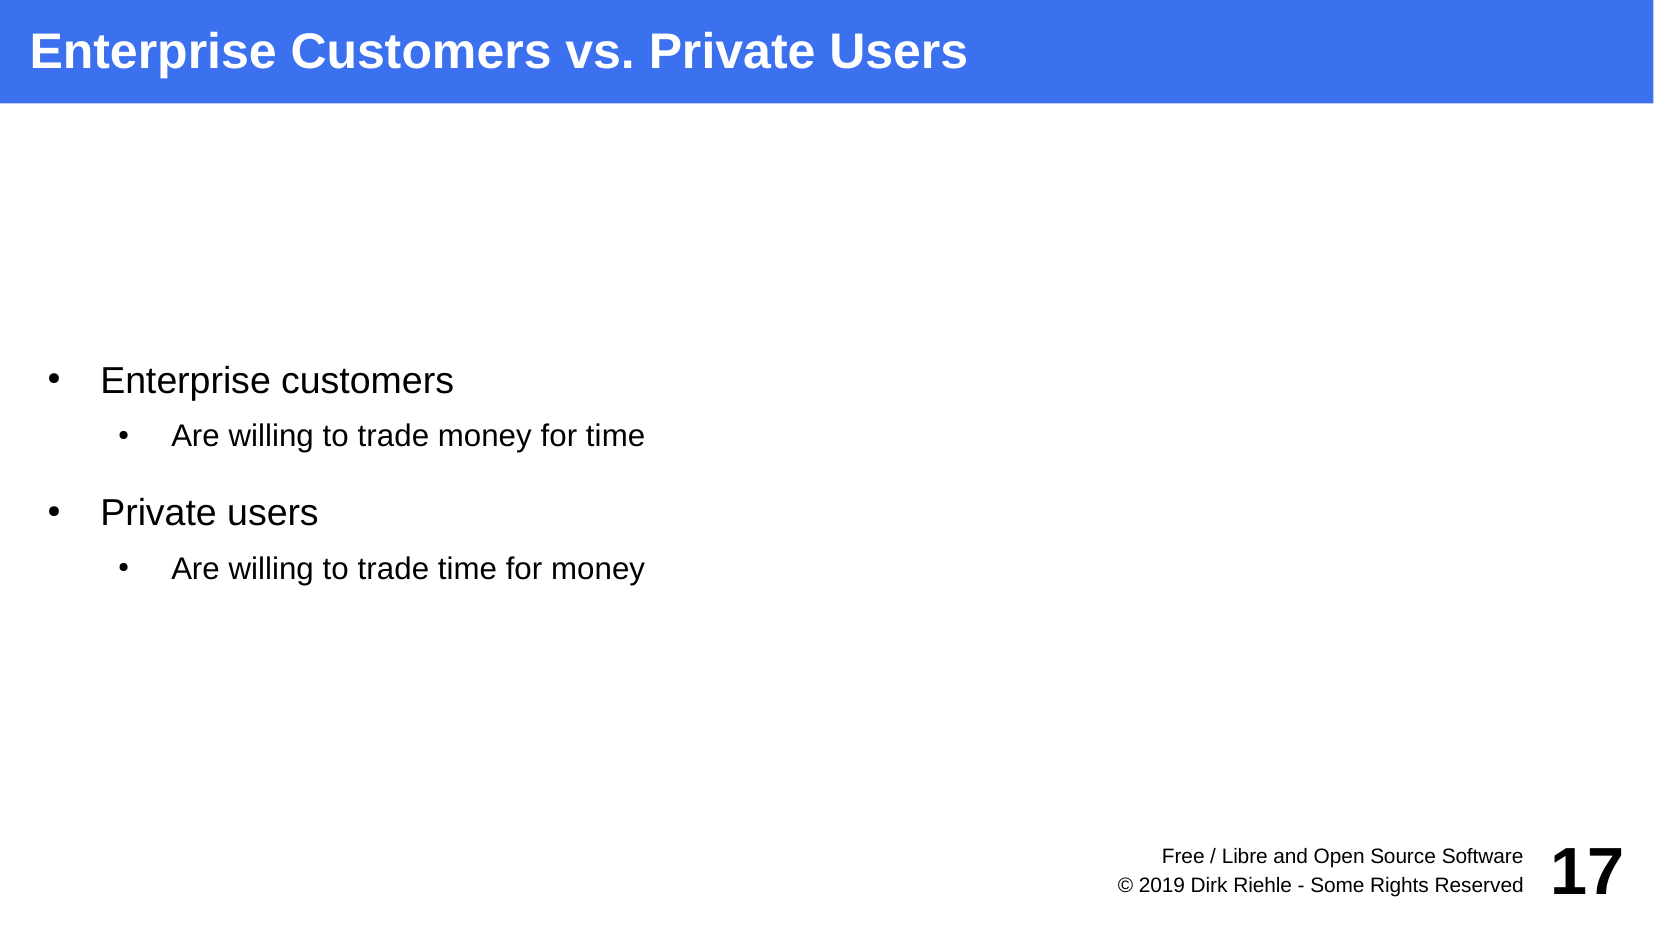

# Enterprise Customers vs. Private Users
Enterprise customers
Are willing to trade money for time
Private users
Are willing to trade time for money
Free / Libre and Open Source Software
17
© 2019 Dirk Riehle - Some Rights Reserved